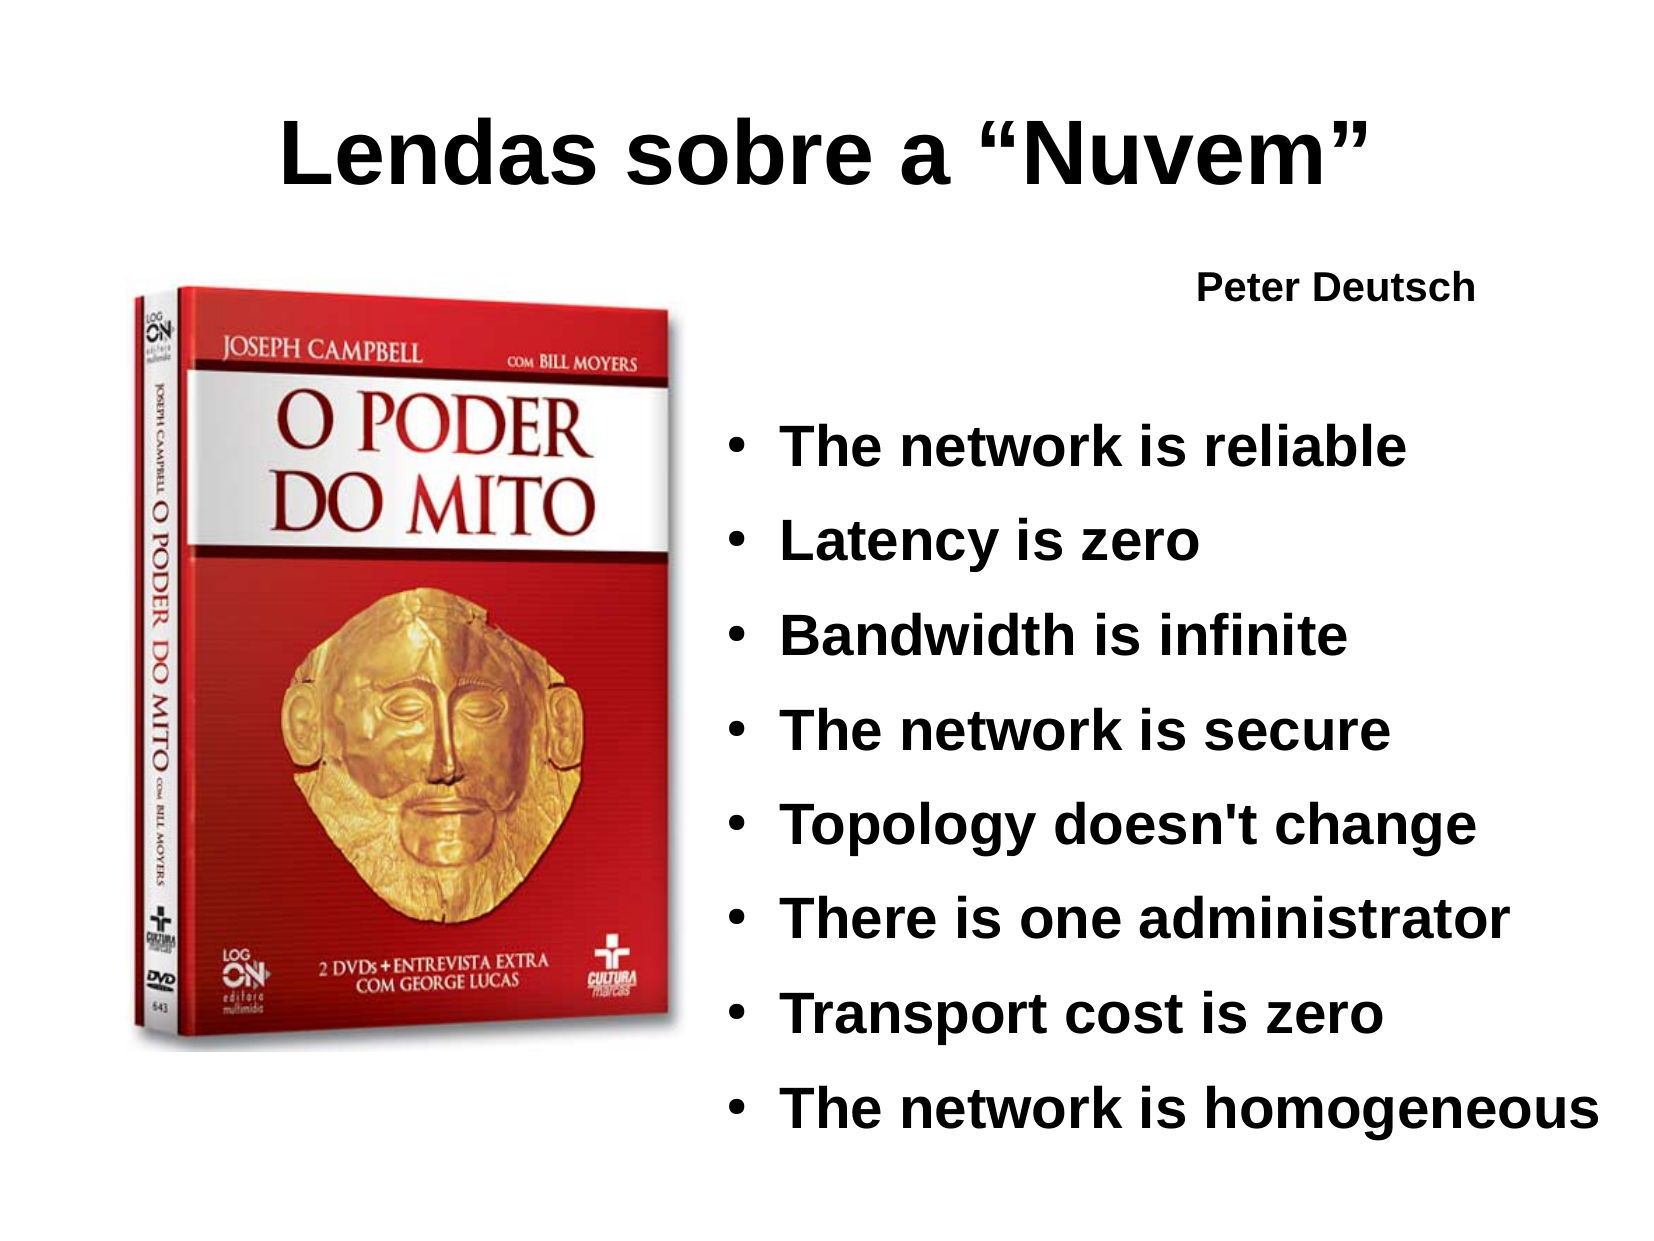

Lendas sobre a “Nuvem”
Peter Deutsch
# The network is reliable
Latency is zero
Bandwidth is infinite
The network is secure
Topology doesn't change
There is one administrator
Transport cost is zero
The network is homogeneous